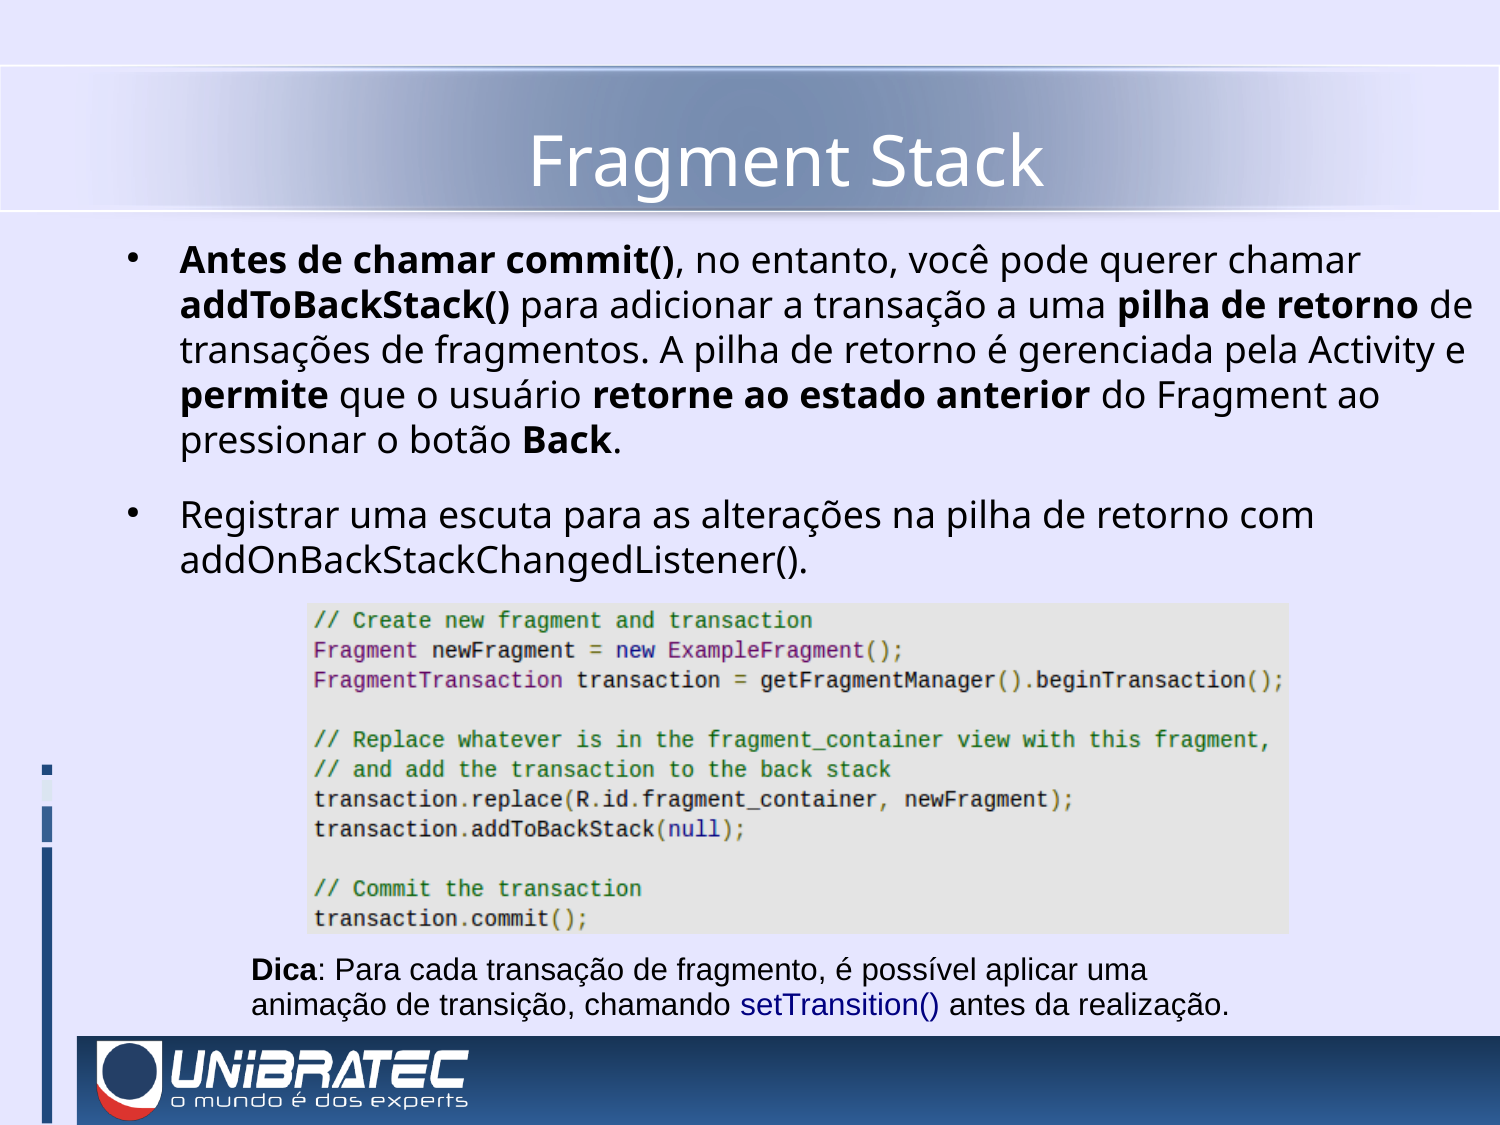

# Fragment Stack
Antes de chamar commit(), no entanto, você pode querer chamar addToBackStack() para adicionar a transação a uma pilha de retorno de transações de fragmentos. A pilha de retorno é gerenciada pela Activity e permite que o usuário retorne ao estado anterior do Fragment ao pressionar o botão Back.
Registrar uma escuta para as alterações na pilha de retorno com addOnBackStackChangedListener().
Dica: Para cada transação de fragmento, é possível aplicar uma
animação de transição, chamando setTransition() antes da realização.